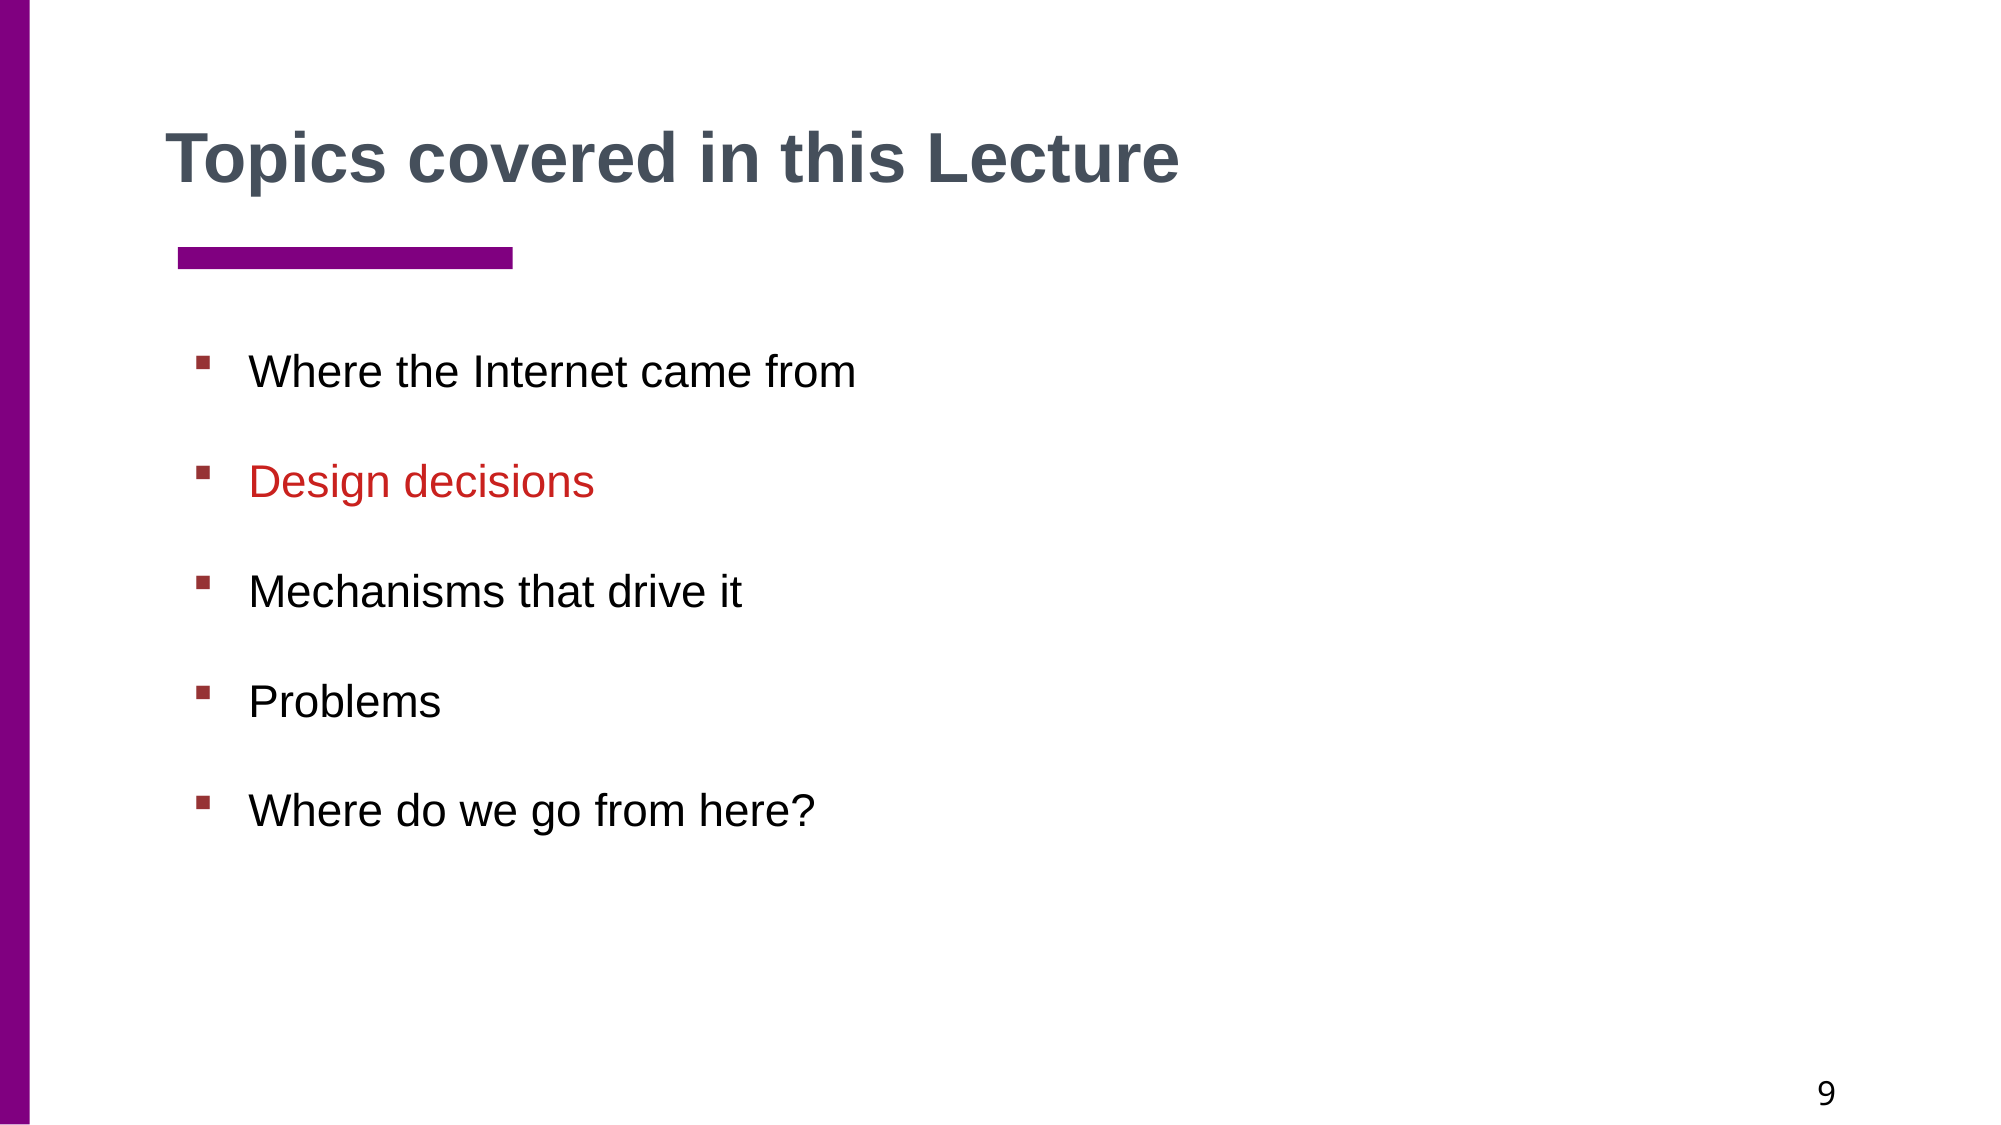

Topics covered in this Lecture
Where the Internet came from
Design decisions
Mechanisms that drive it
Problems
Where do we go from here?